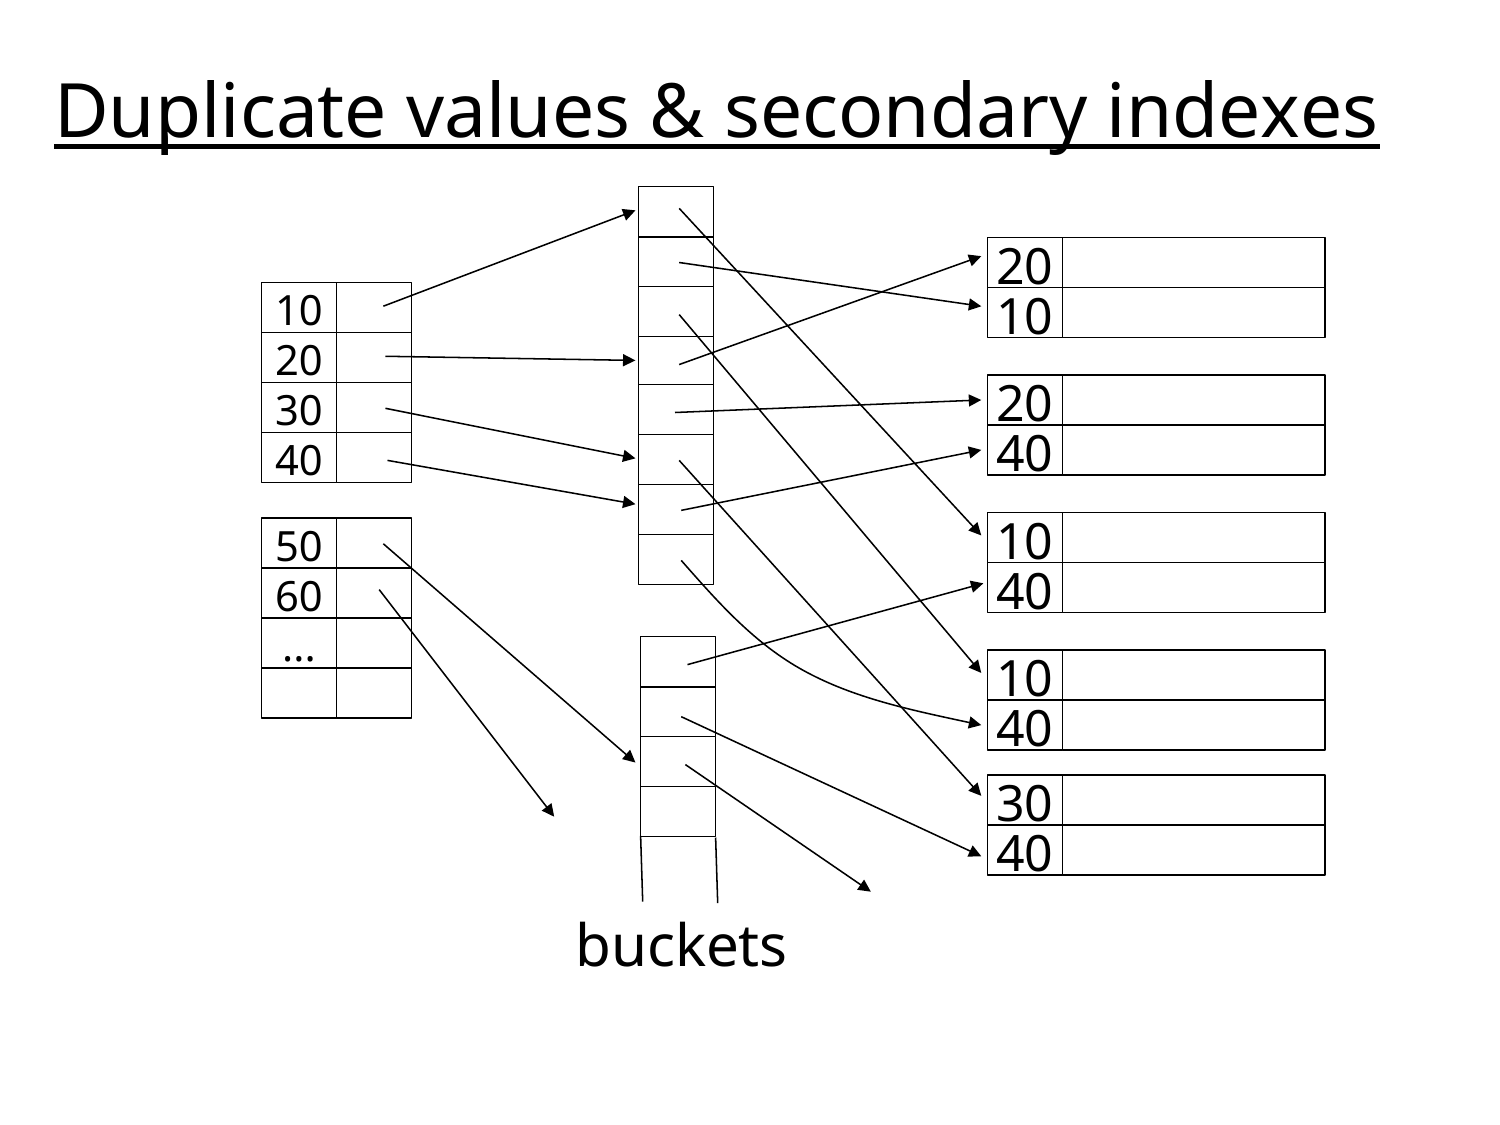

# Duplicate values & secondary indexes
20
10
10
20
30
40
20
40
10
40
50
60
...
10
40
30
40
buckets